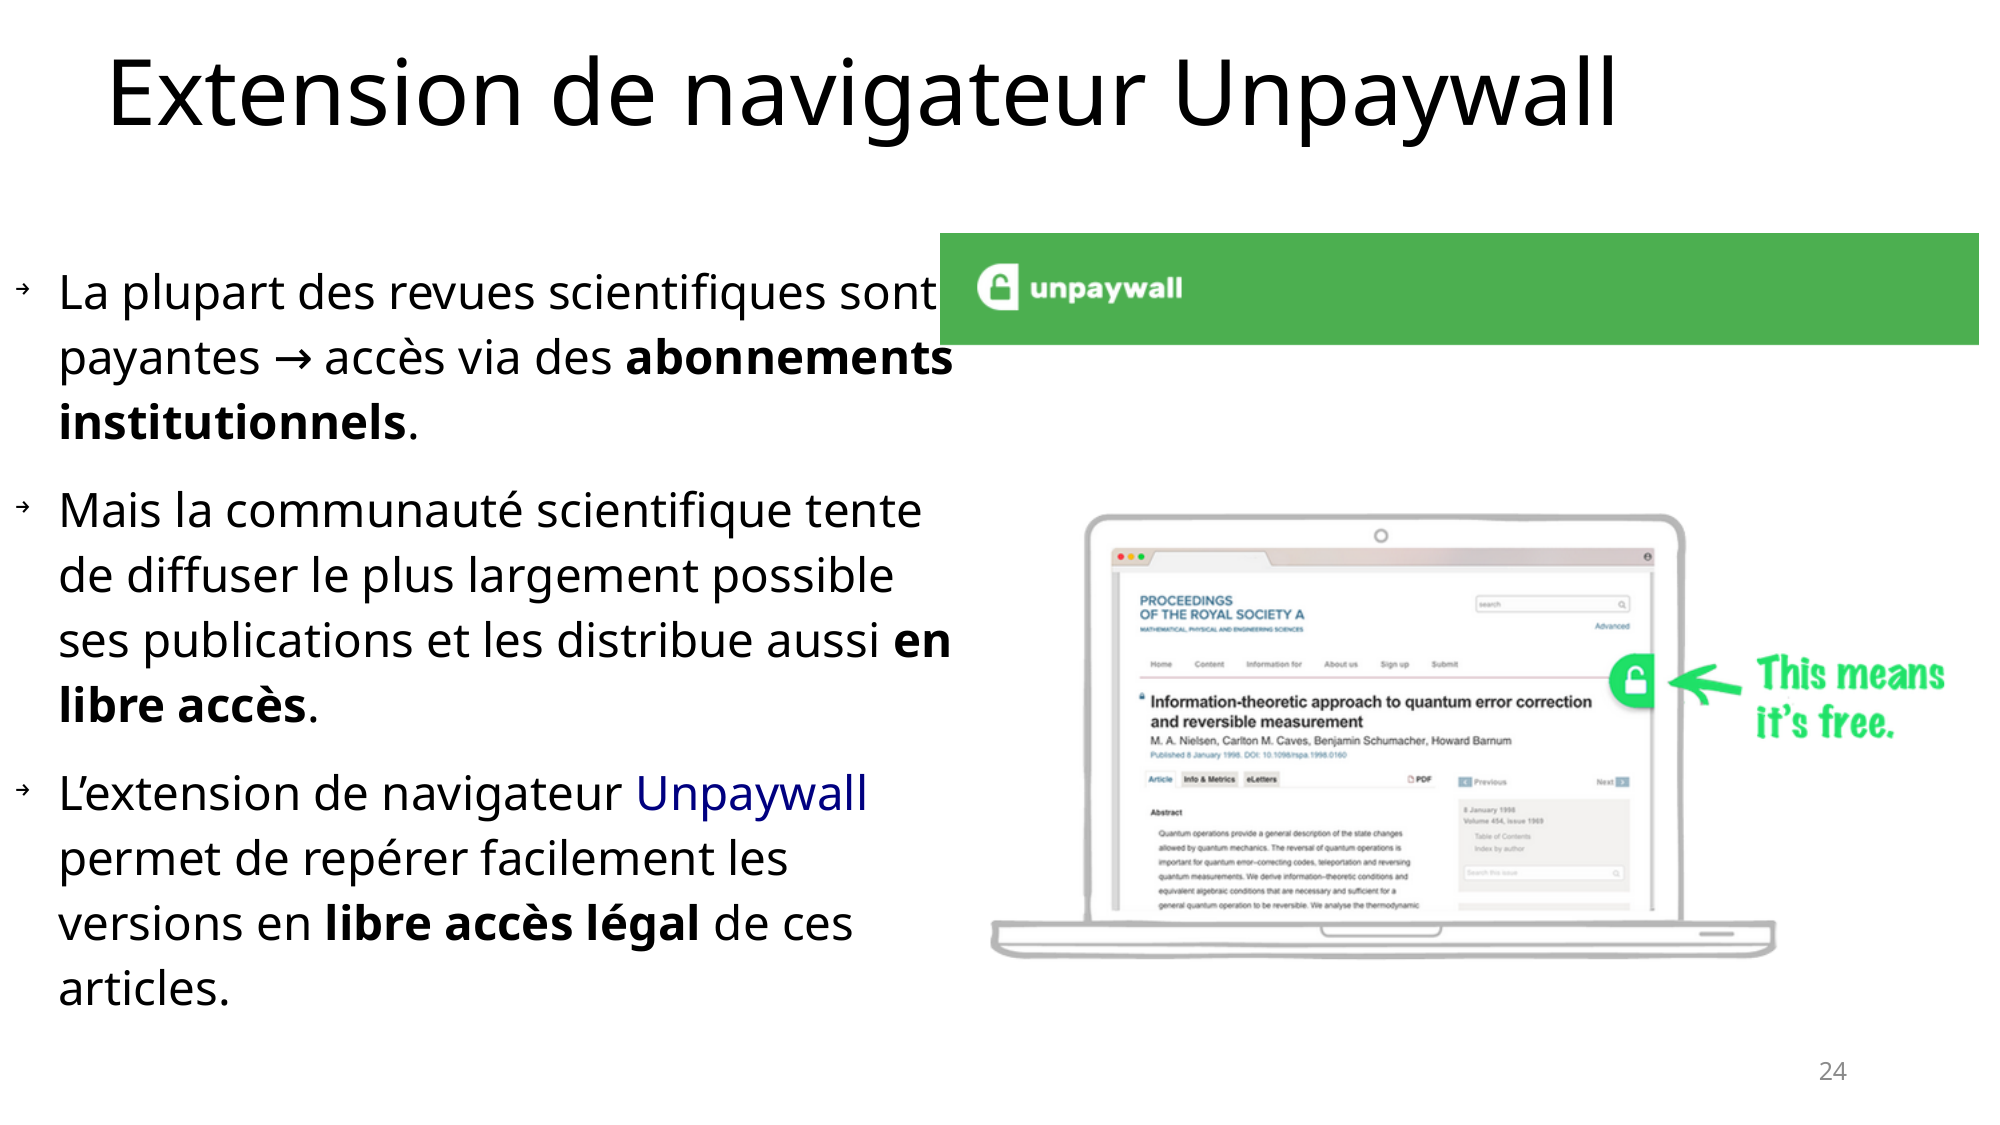

# Extension de navigateur Unpaywall
La plupart des revues scientifiques sont payantes → accès via des abonnements institutionnels.
Mais la communauté scientifique tente de diffuser le plus largement possible ses publications et les distribue aussi en libre accès.
L’extension de navigateur Unpaywall permet de repérer facilement les versions en libre accès légal de ces articles.
24